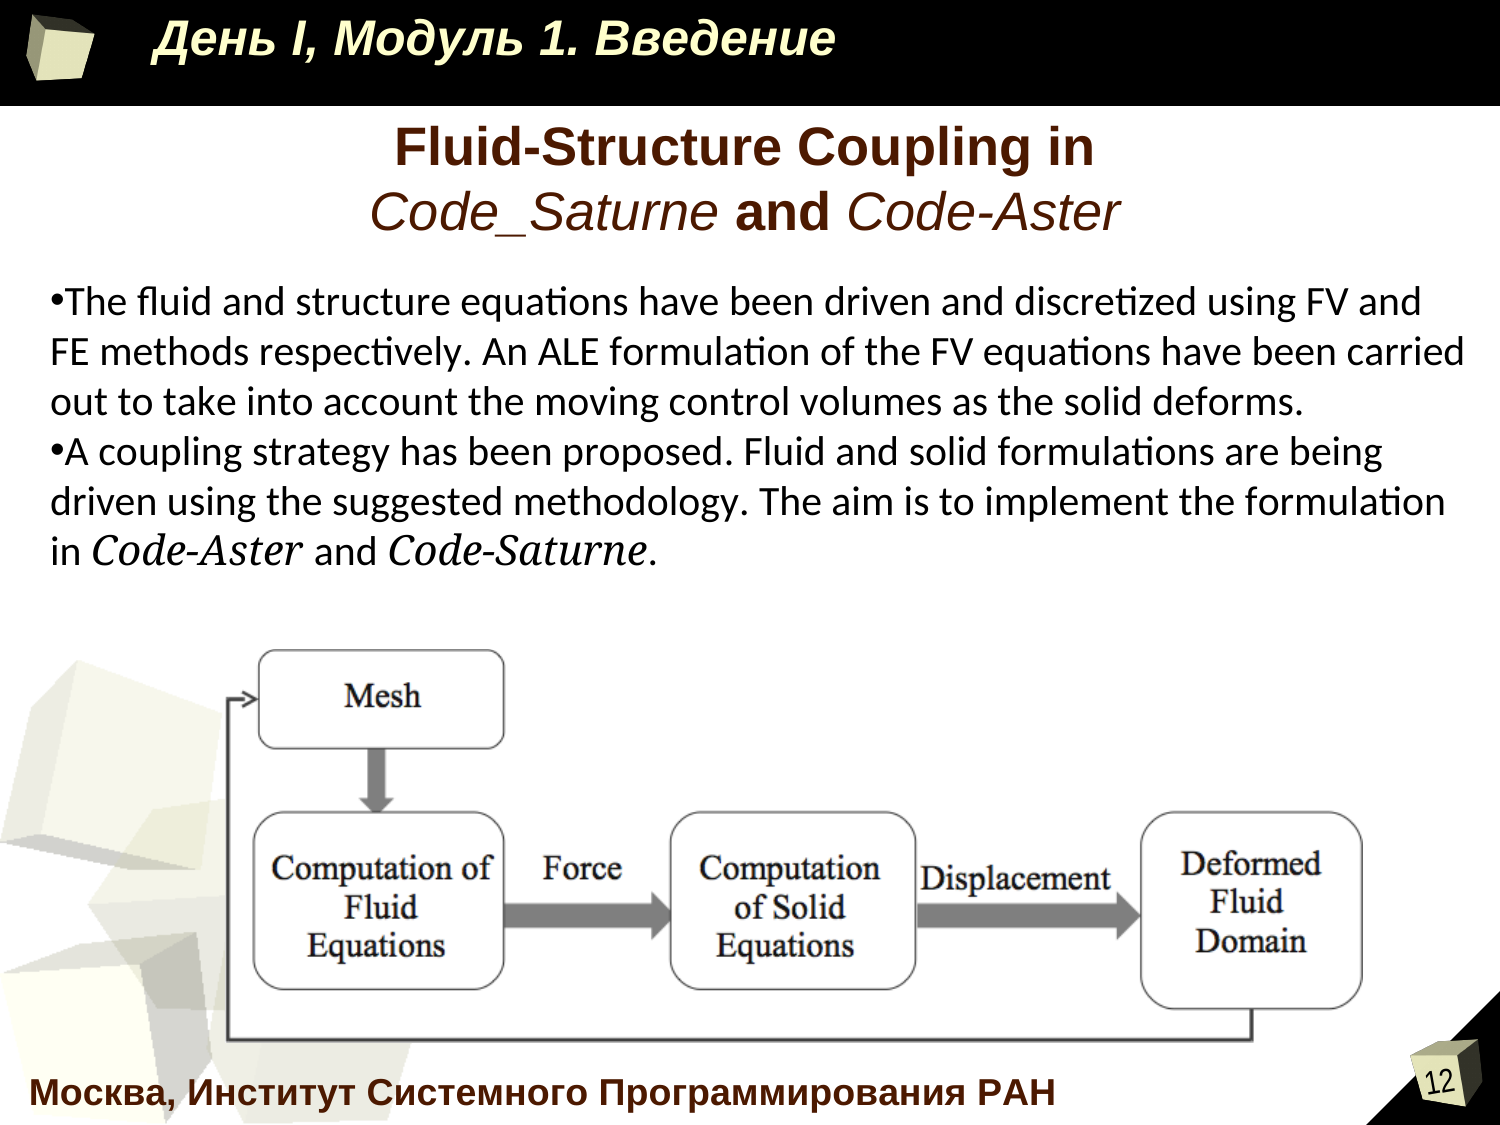

Fluid-Structure Coupling in
Code_Saturne and Code-Aster
The fluid and structure equations have been driven and discretized using FV and FE methods respectively. An ALE formulation of the FV equations have been carried out to take into account the moving control volumes as the solid deforms.
A coupling strategy has been proposed. Fluid and solid formulations are being driven using the suggested methodology. The aim is to implement the formulation in Code-Aster and Code-Saturne.